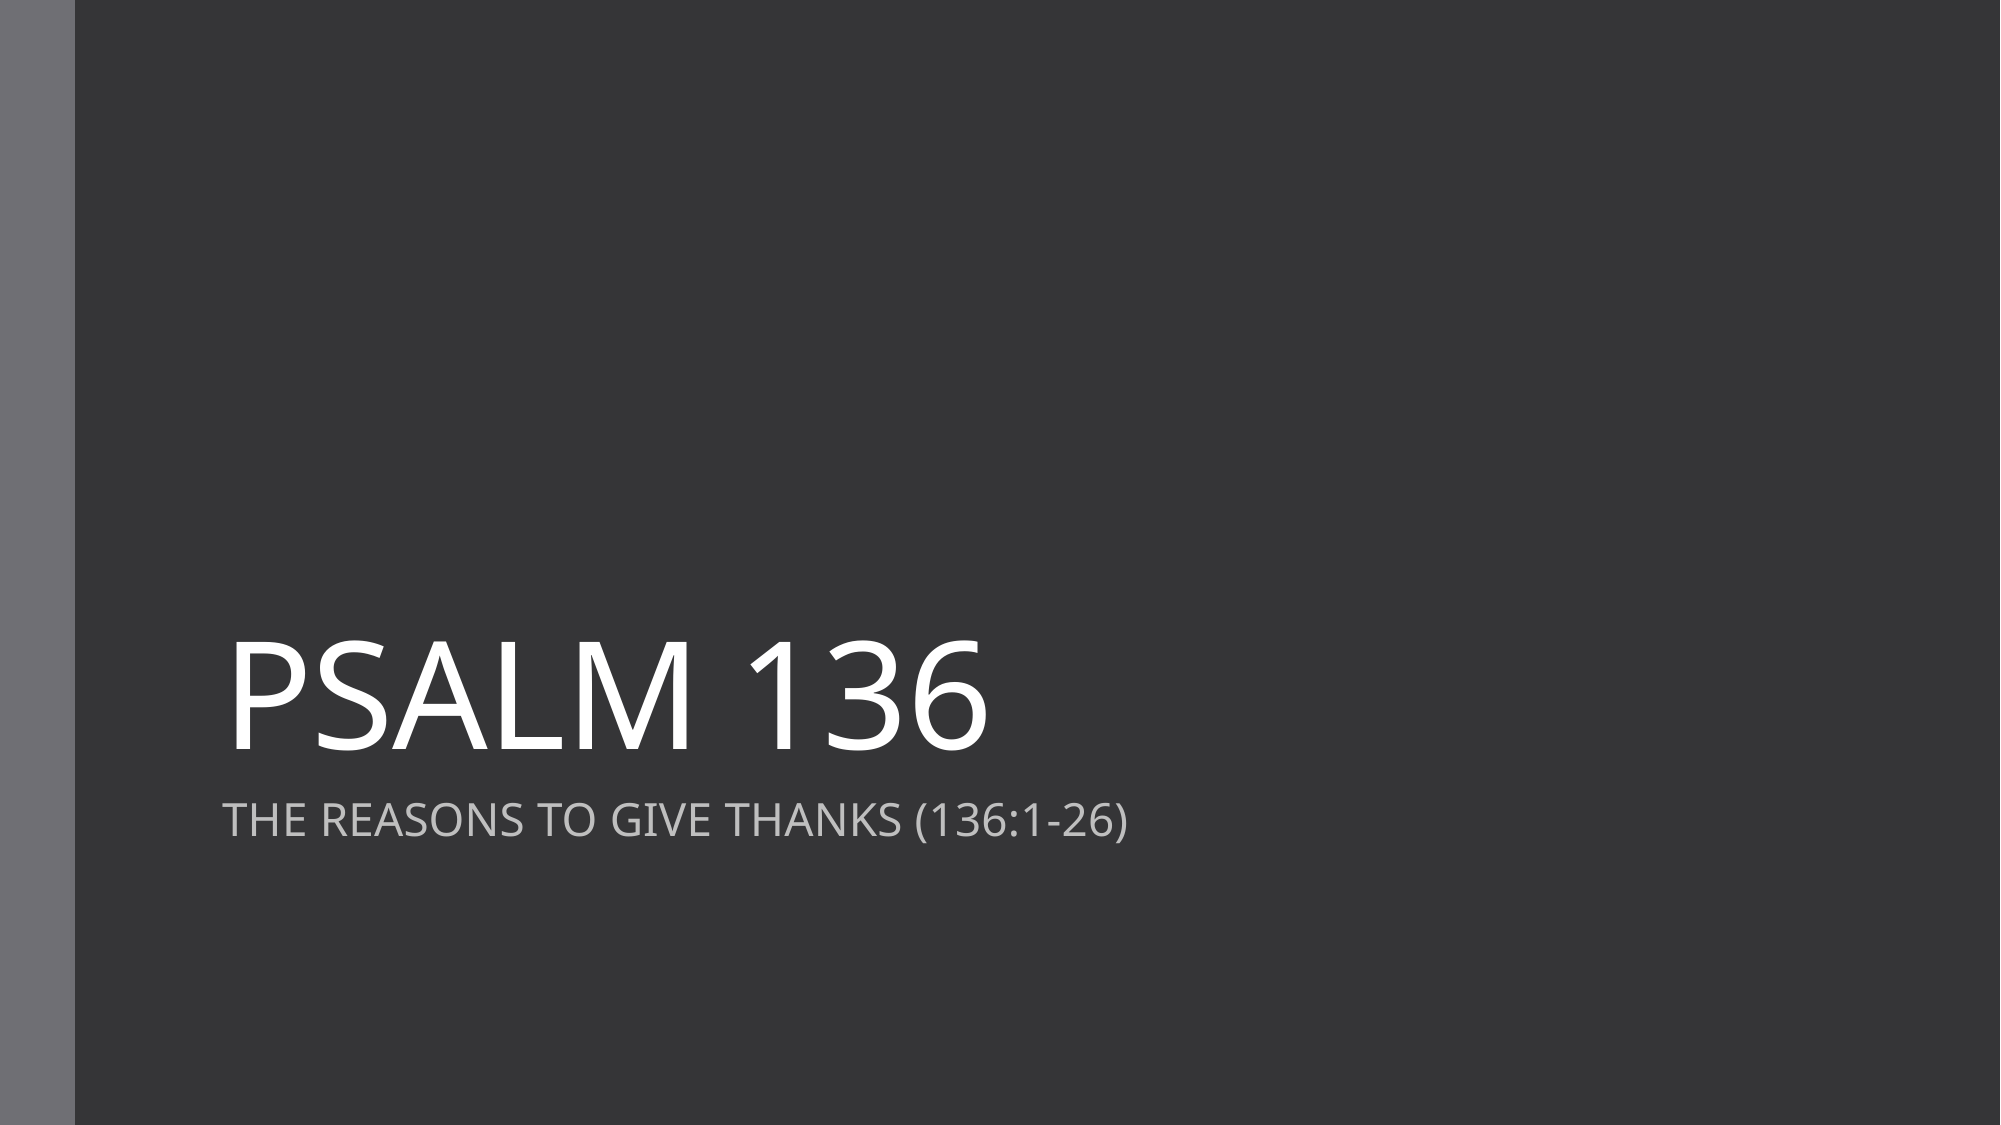

# PSALM 136
THE REASONS TO GIVE THANKS (136:1-26)